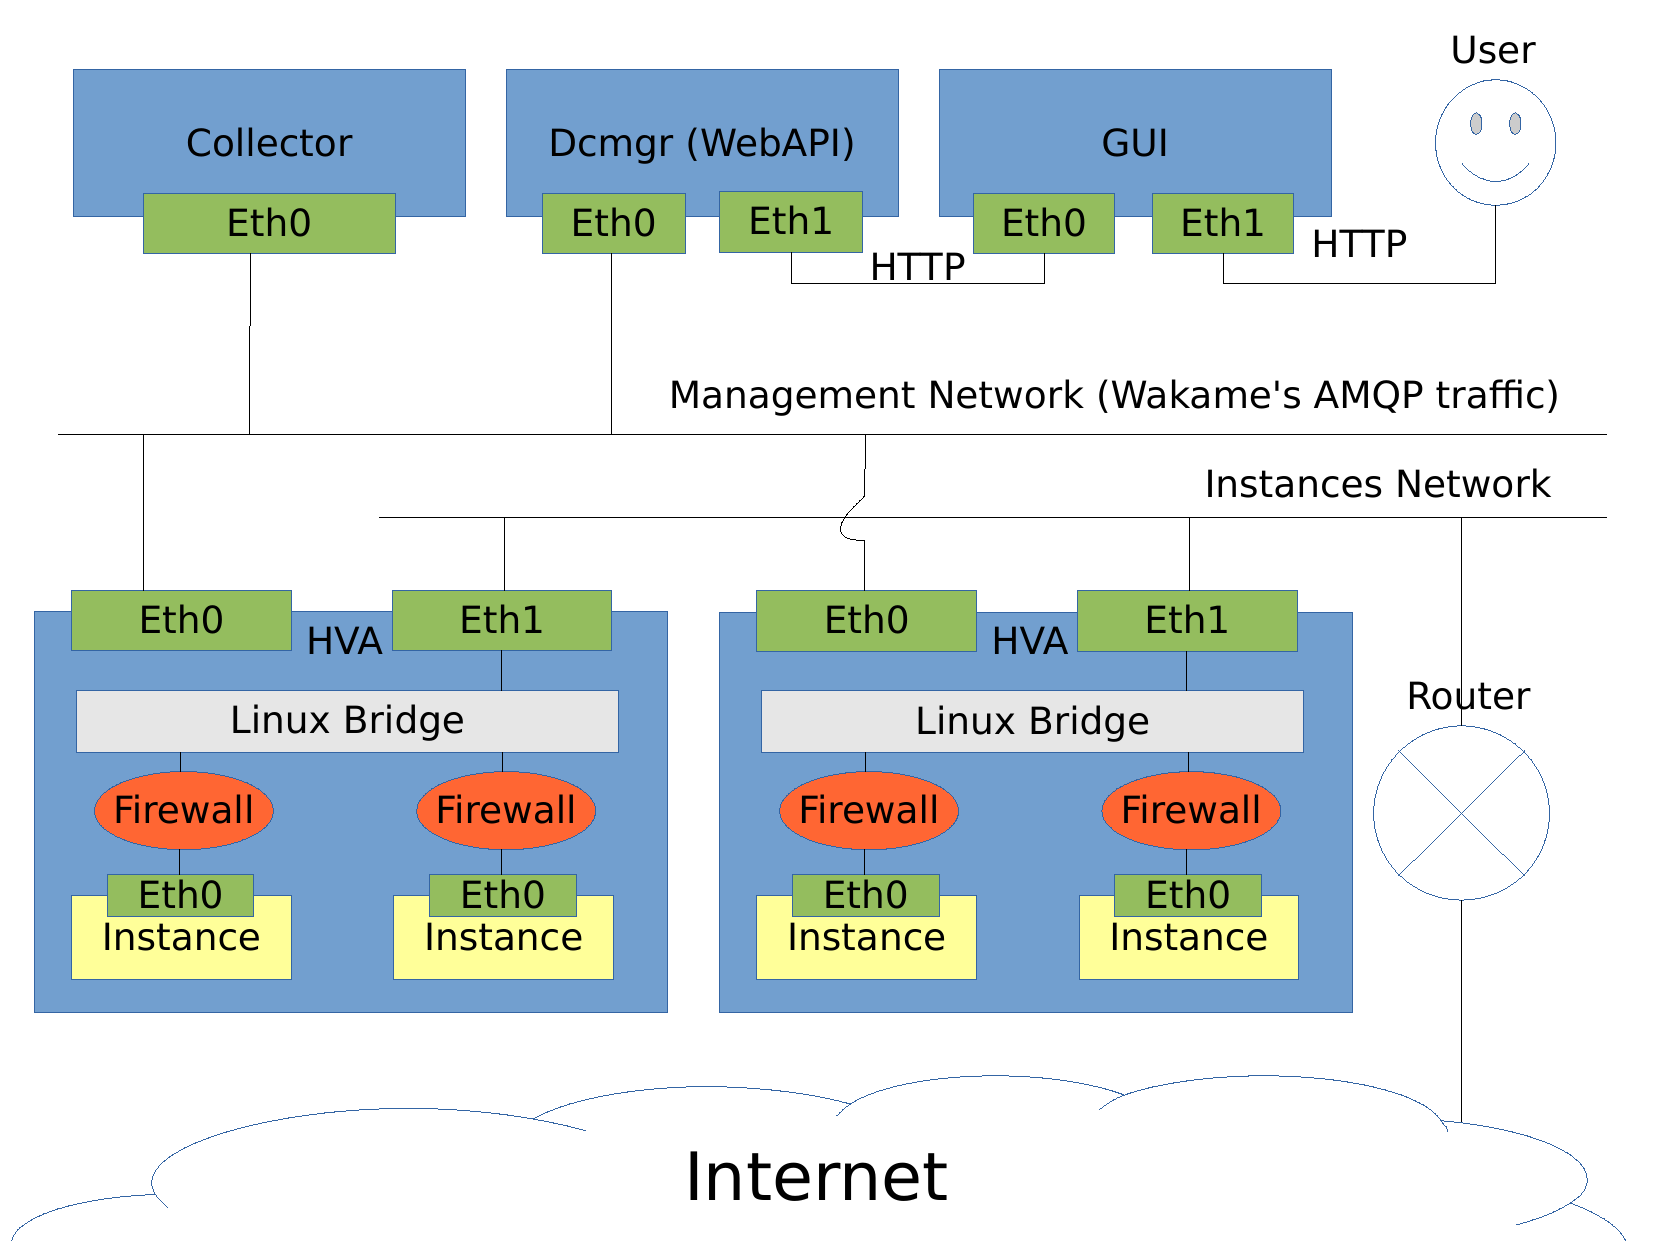

User
Collector
Dcmgr (WebAPI)
GUI
Eth1
Eth0
Eth0
Eth0
Eth1
Management Network (Wakame's AMQP traffic)
Instances Network
Eth0
Eth1
Eth0
Eth1
HVA
HVA
Router
Linux Bridge
Linux Bridge
Firewall
Firewall
Firewall
Firewall
Eth0
Eth0
Eth0
Eth0
Instance
Instance
Instance
Instance
 Internet